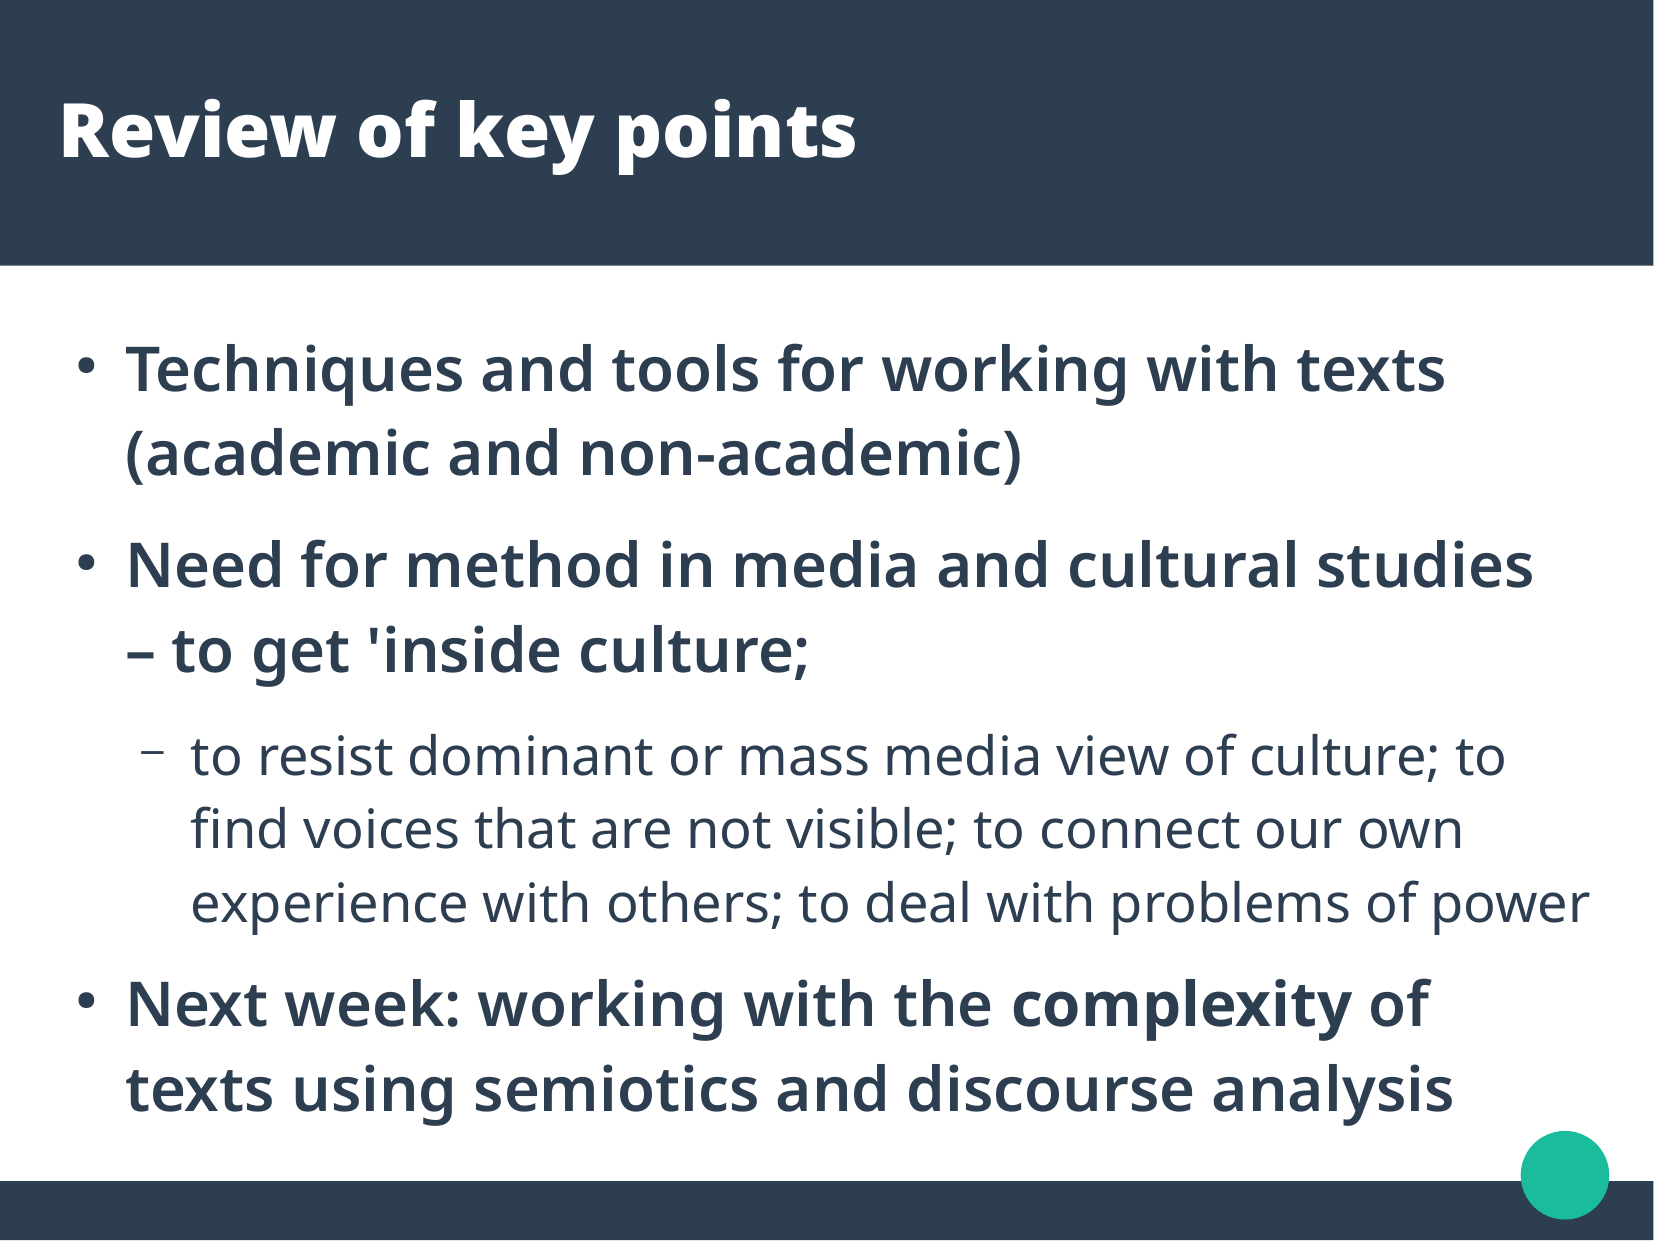

# Review of key points
Techniques and tools for working with texts (academic and non-academic)
Need for method in media and cultural studies – to get 'inside culture;
to resist dominant or mass media view of culture; to find voices that are not visible; to connect our own experience with others; to deal with problems of power
Next week: working with the complexity of texts using semiotics and discourse analysis